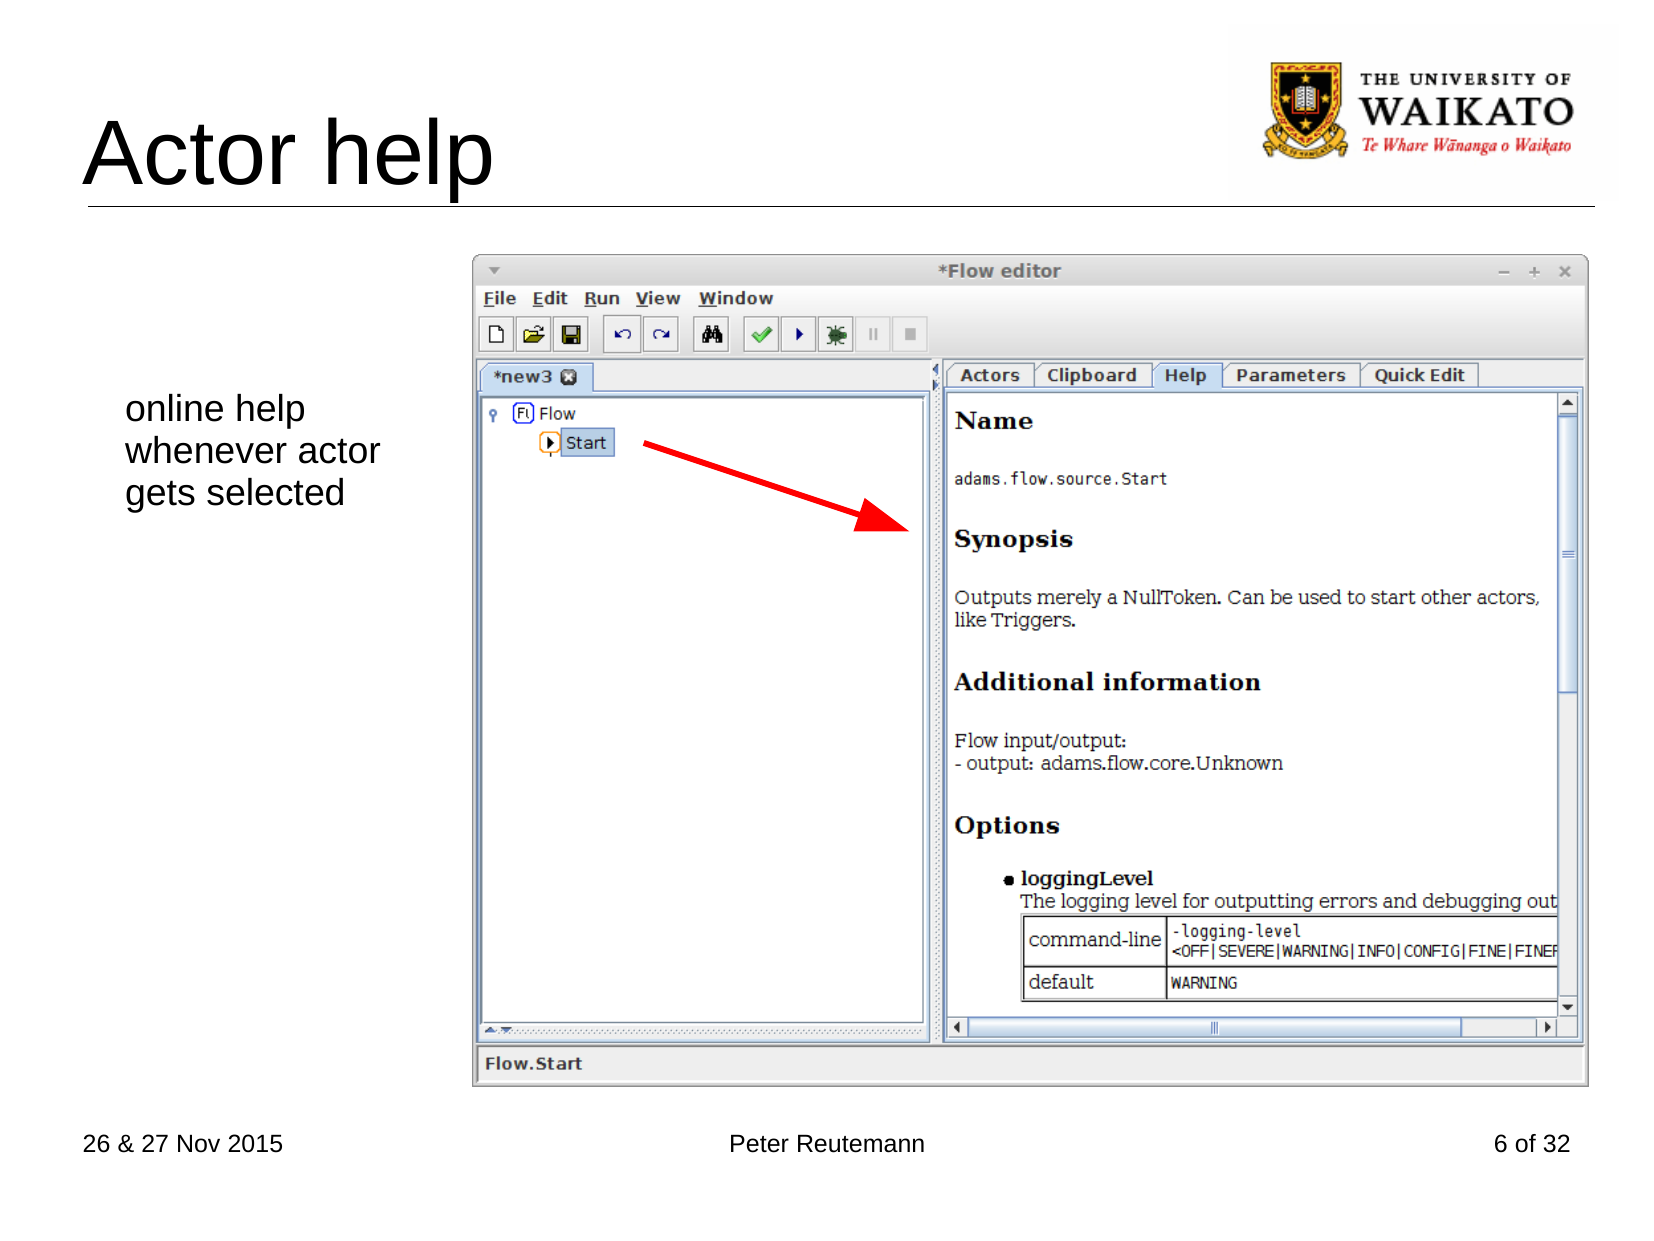

# Actor help
online help
whenever actor
gets selected
26 & 27 Nov 2015
Peter Reutemann
6